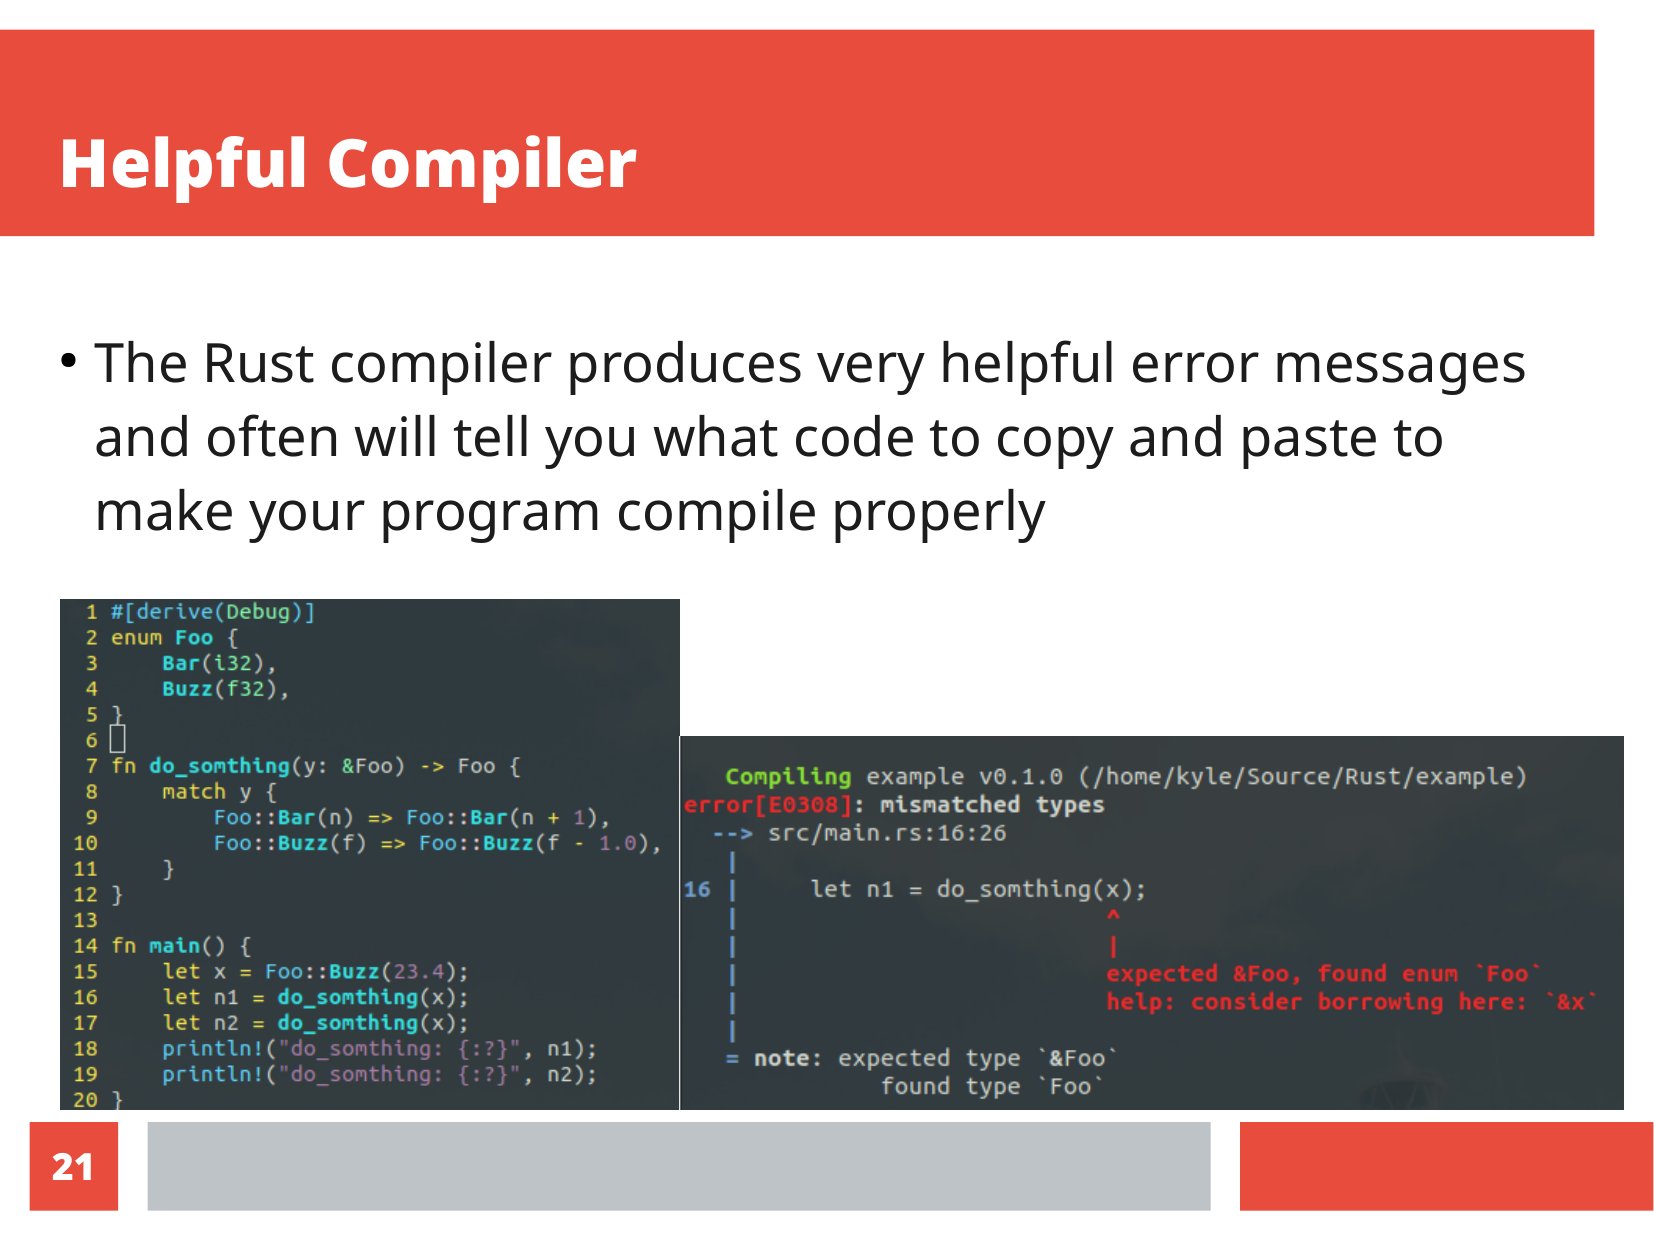

# Helpful Compiler
The Rust compiler produces very helpful error messages and often will tell you what code to copy and paste to make your program compile properly
21